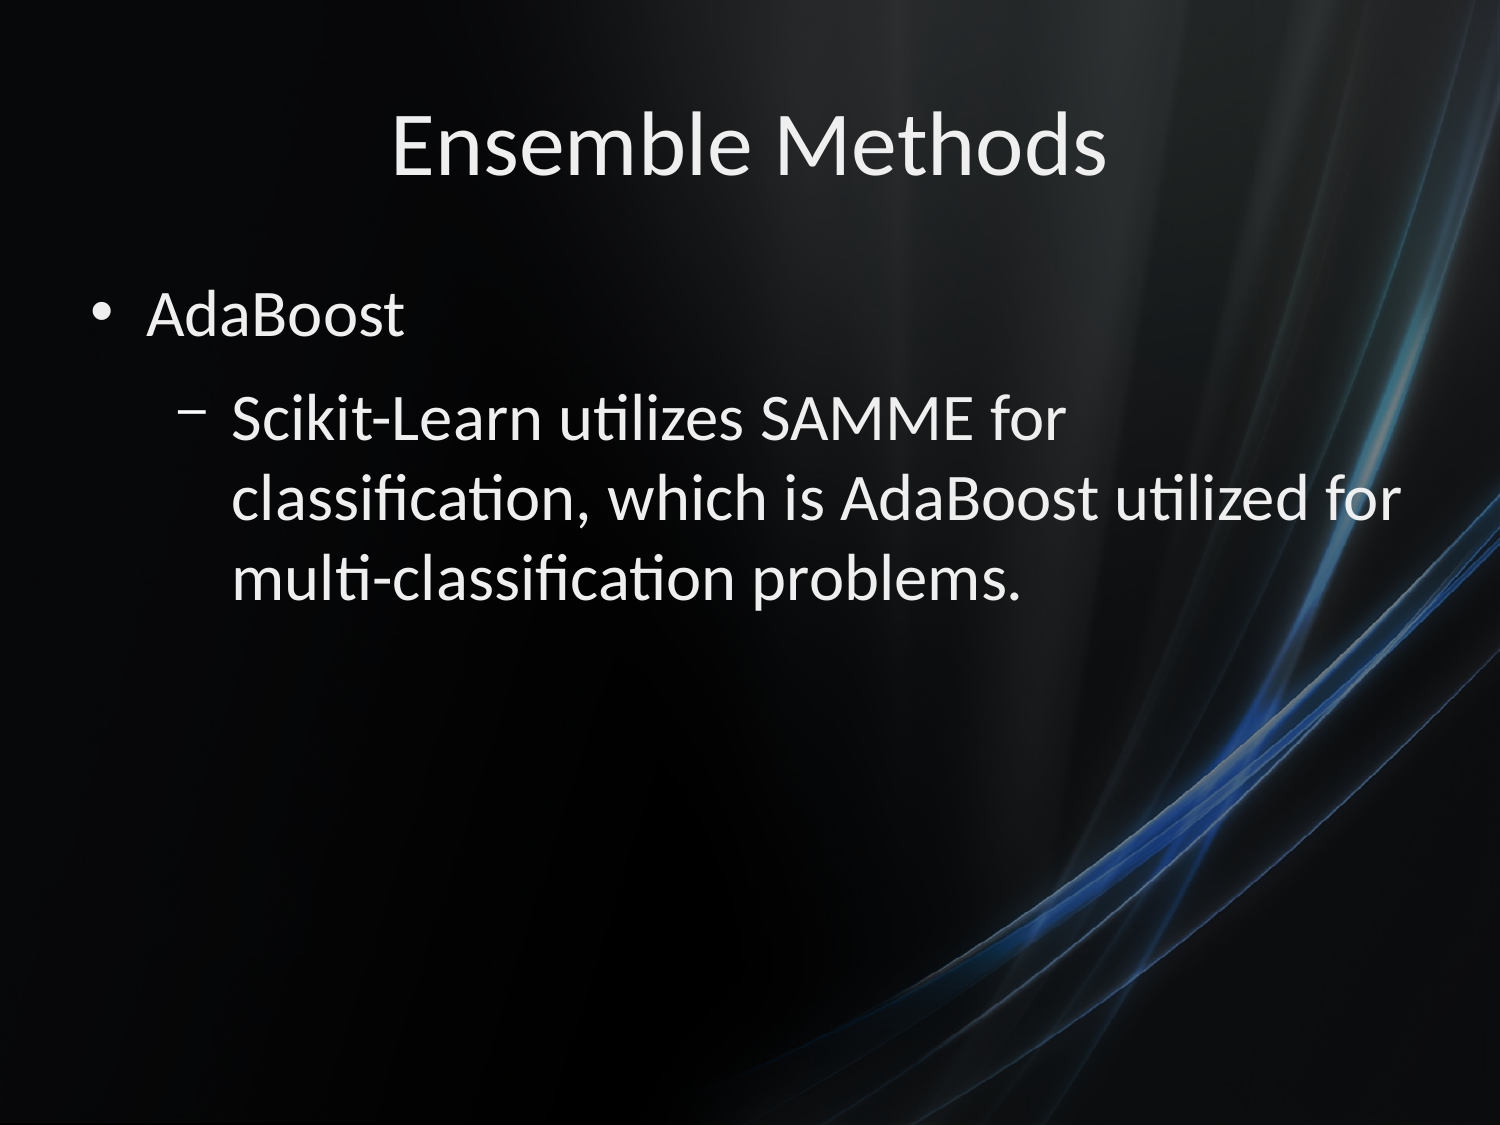

# Ensemble Methods
AdaBoost
Scikit-Learn utilizes SAMME for classification, which is AdaBoost utilized for multi-classification problems.